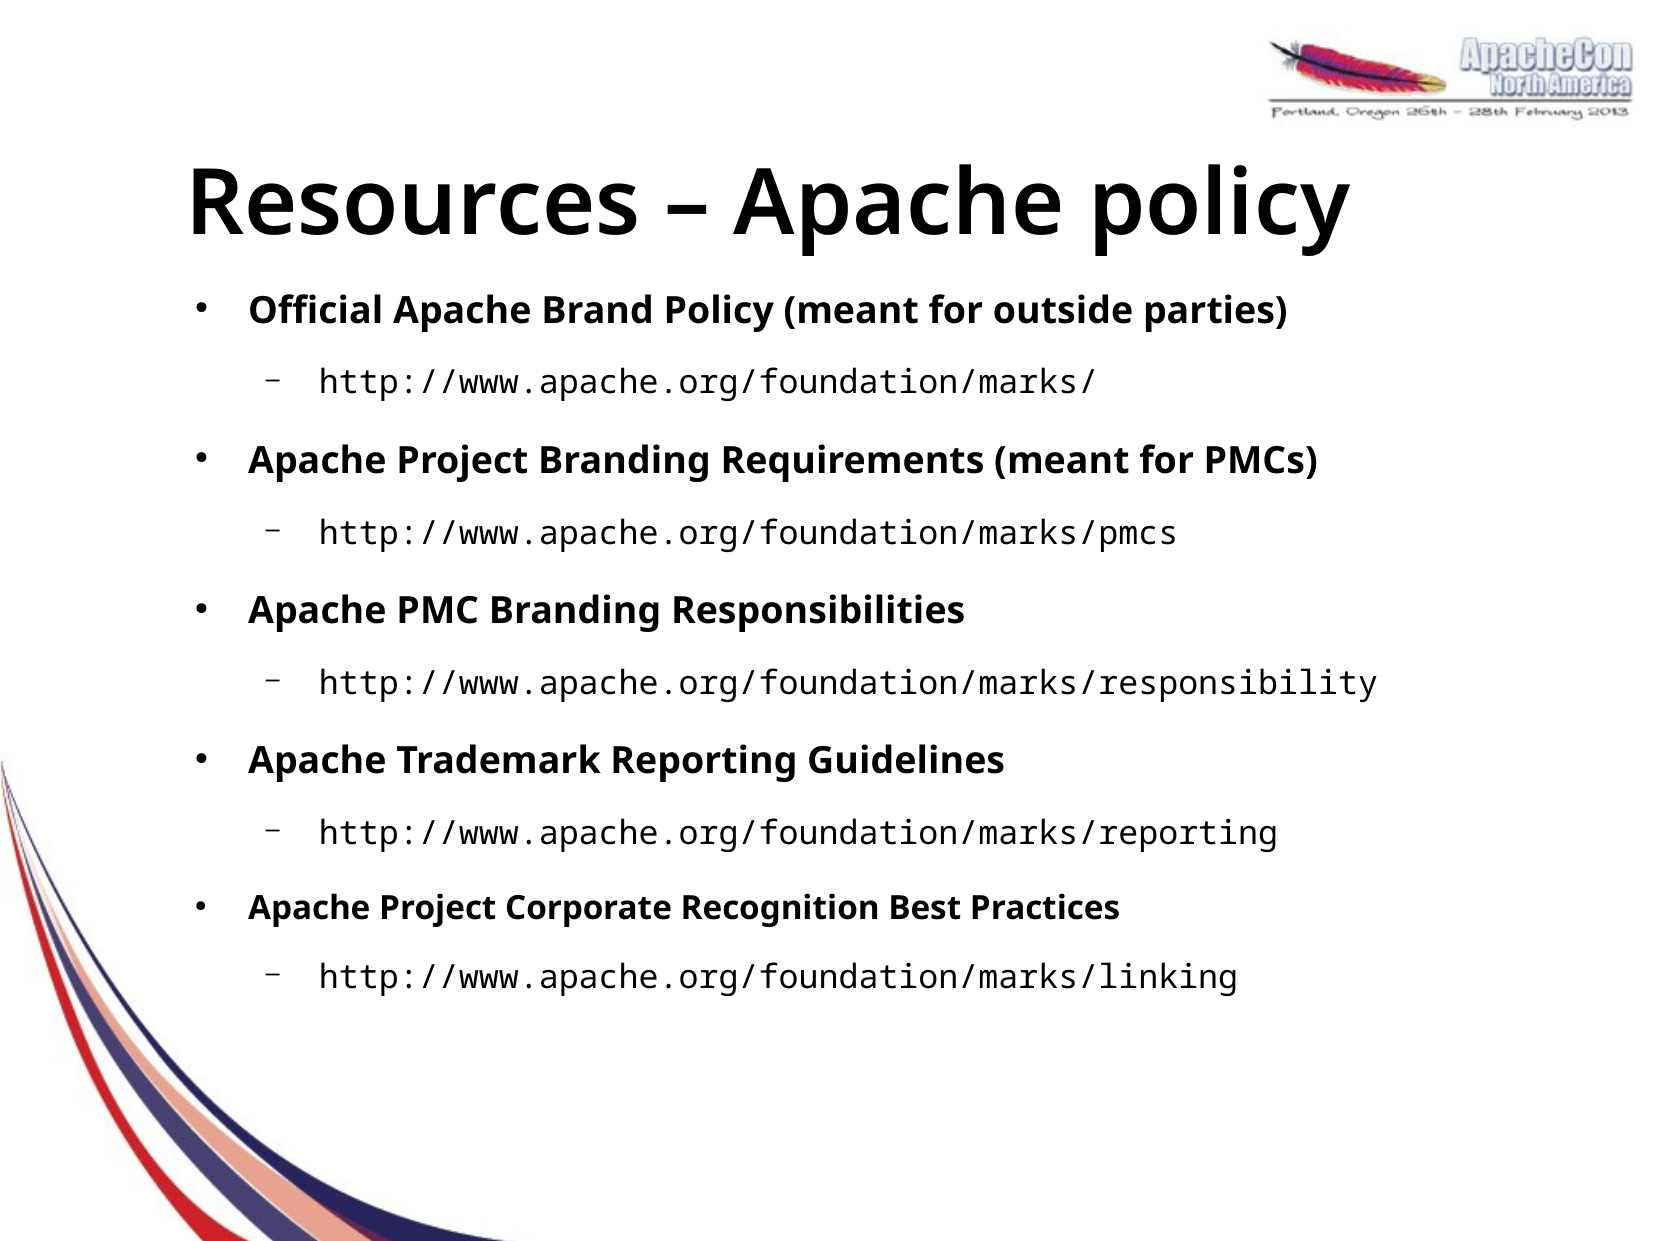

# Resources – Apache policy
Official Apache Brand Policy (meant for outside parties)
http://www.apache.org/foundation/marks/
Apache Project Branding Requirements (meant for PMCs)
http://www.apache.org/foundation/marks/pmcs
Apache PMC Branding Responsibilities
http://www.apache.org/foundation/marks/responsibility
Apache Trademark Reporting Guidelines
http://www.apache.org/foundation/marks/reporting
Apache Project Corporate Recognition Best Practices
http://www.apache.org/foundation/marks/linking